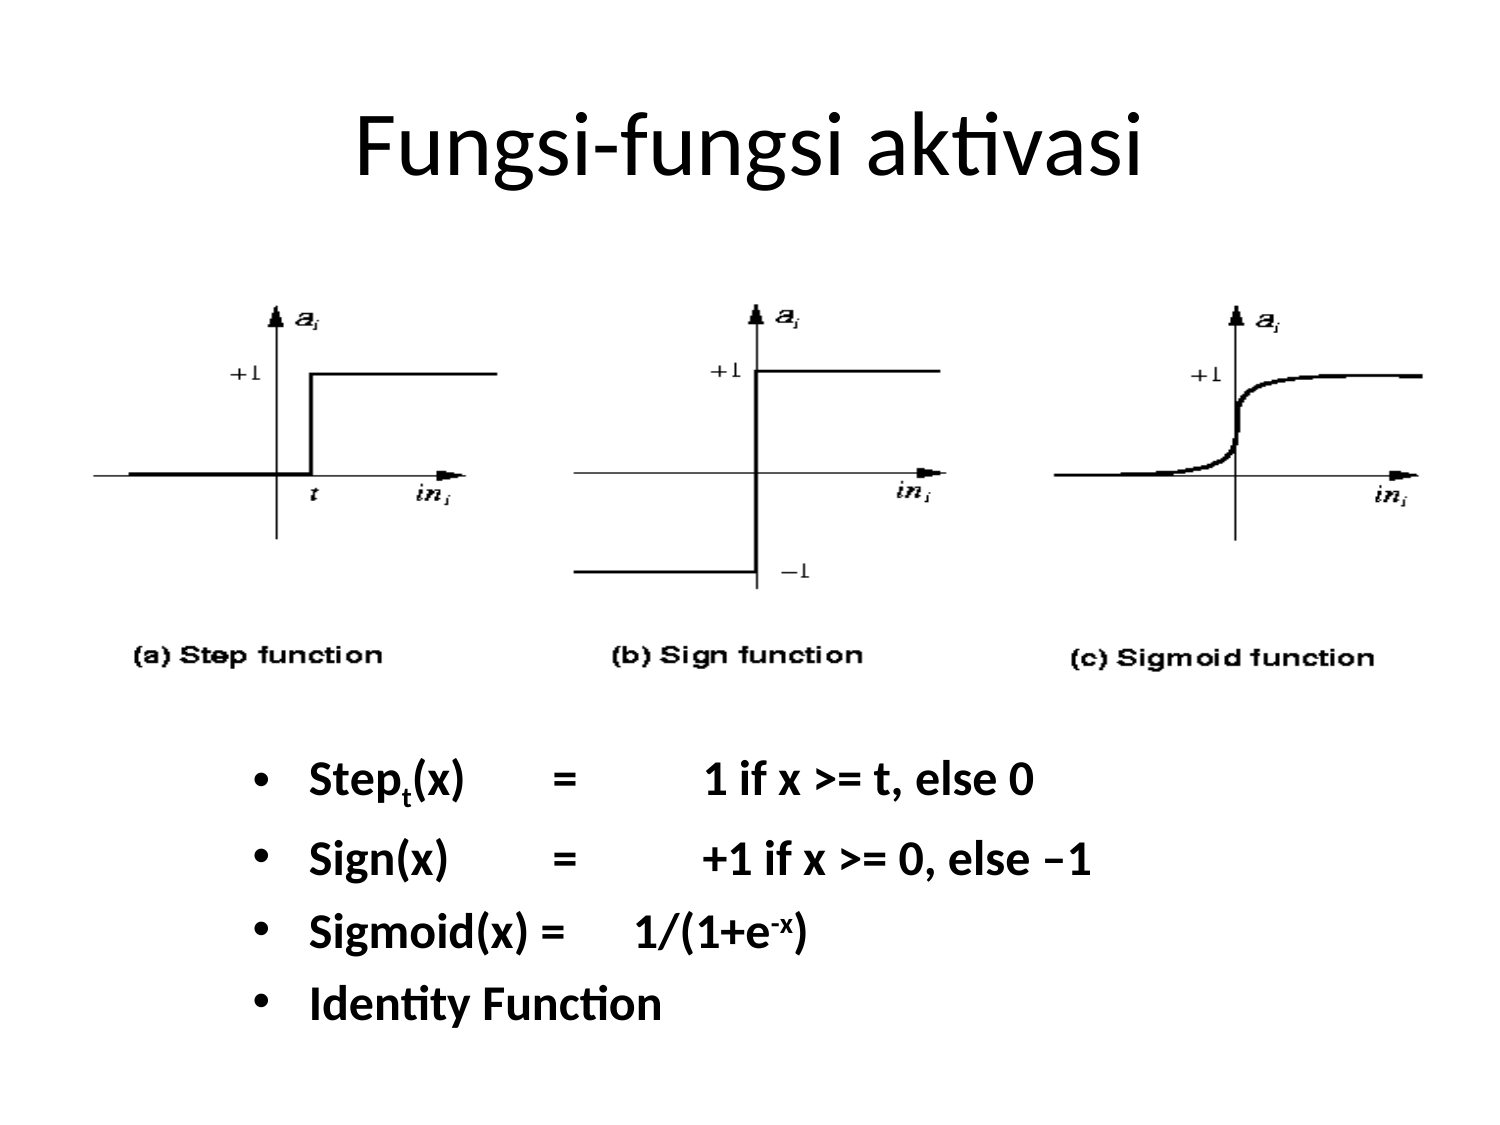

# Fungsi-fungsi aktivasi
Stept(x)	=	1 if x >= t, else 0
Sign(x)	=	+1 if x >= 0, else –1
Sigmoid(x) = 1/(1+e-x)
Identity Function